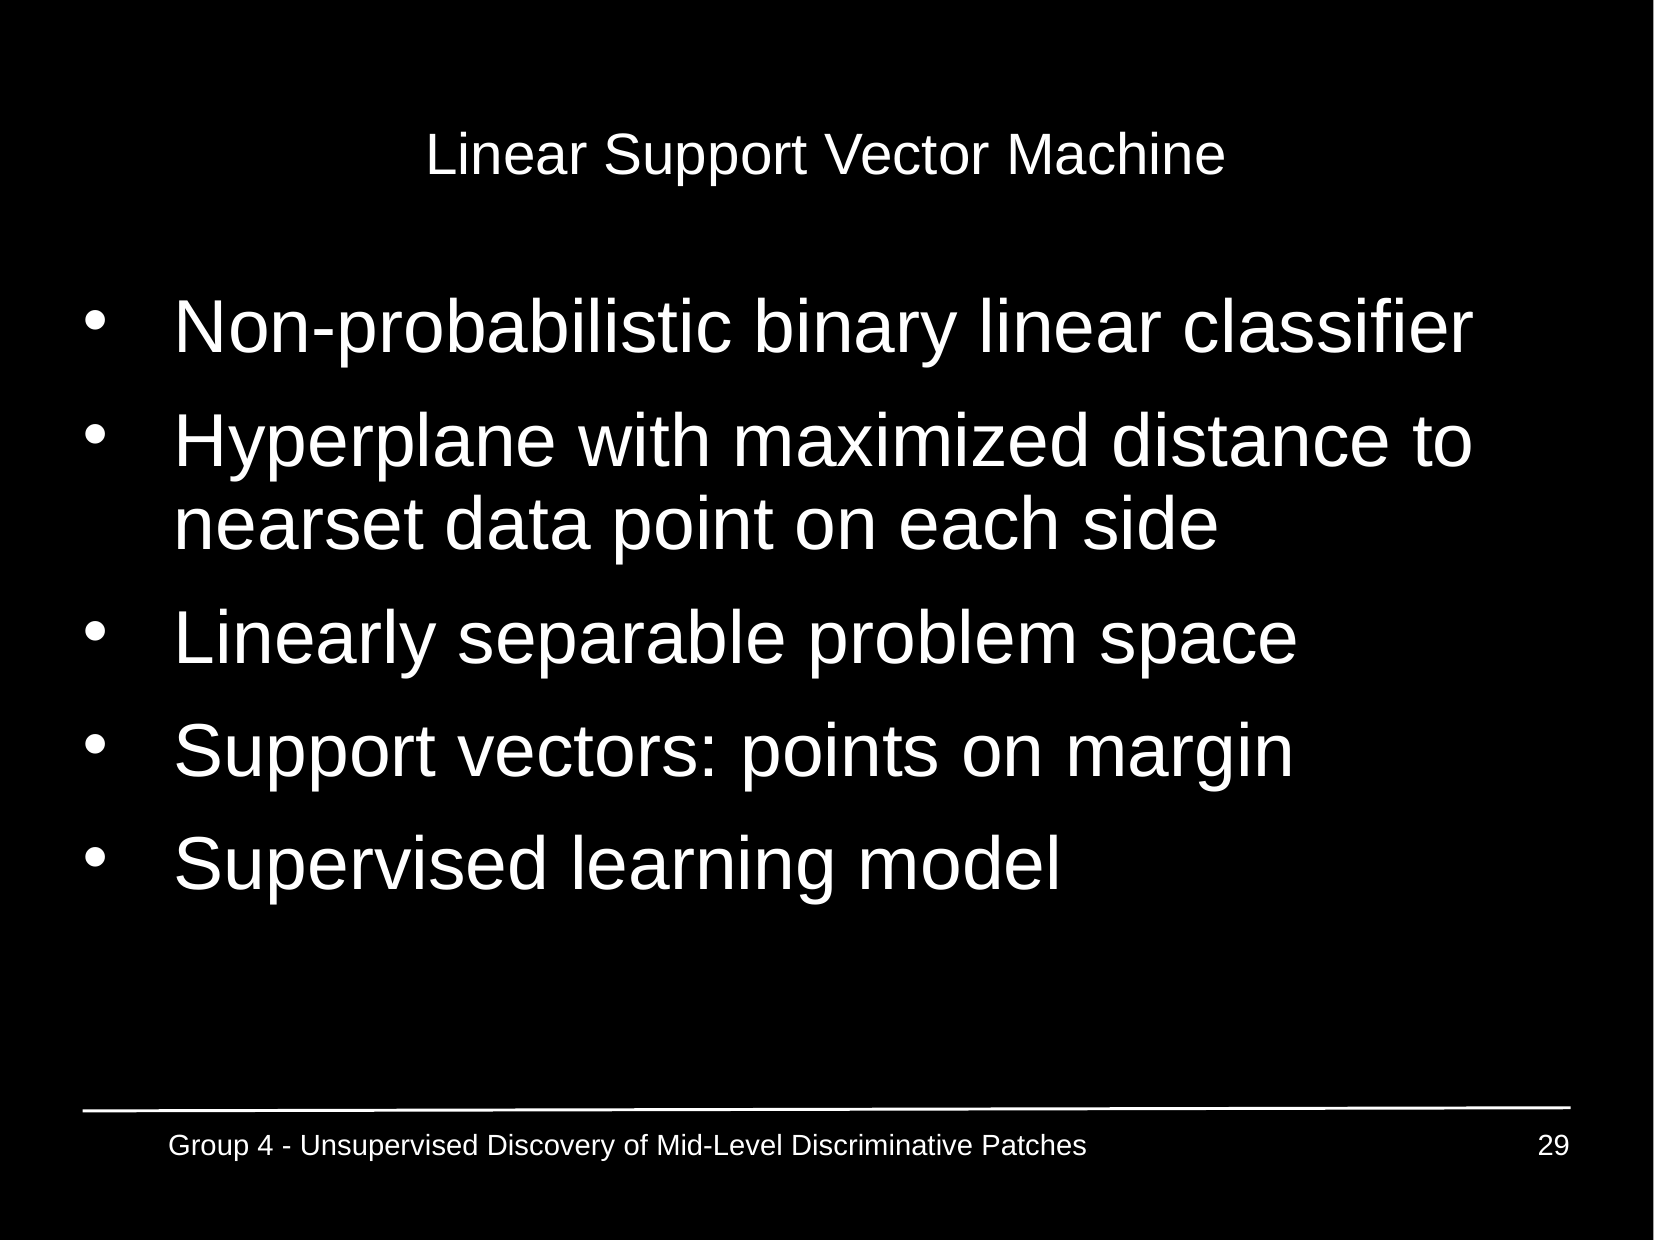

# Linear Support Vector Machine
Non-probabilistic binary linear classifier
Hyperplane with maximized distance to nearset data point on each side
Linearly separable problem space
Support vectors: points on margin
Supervised learning model
29